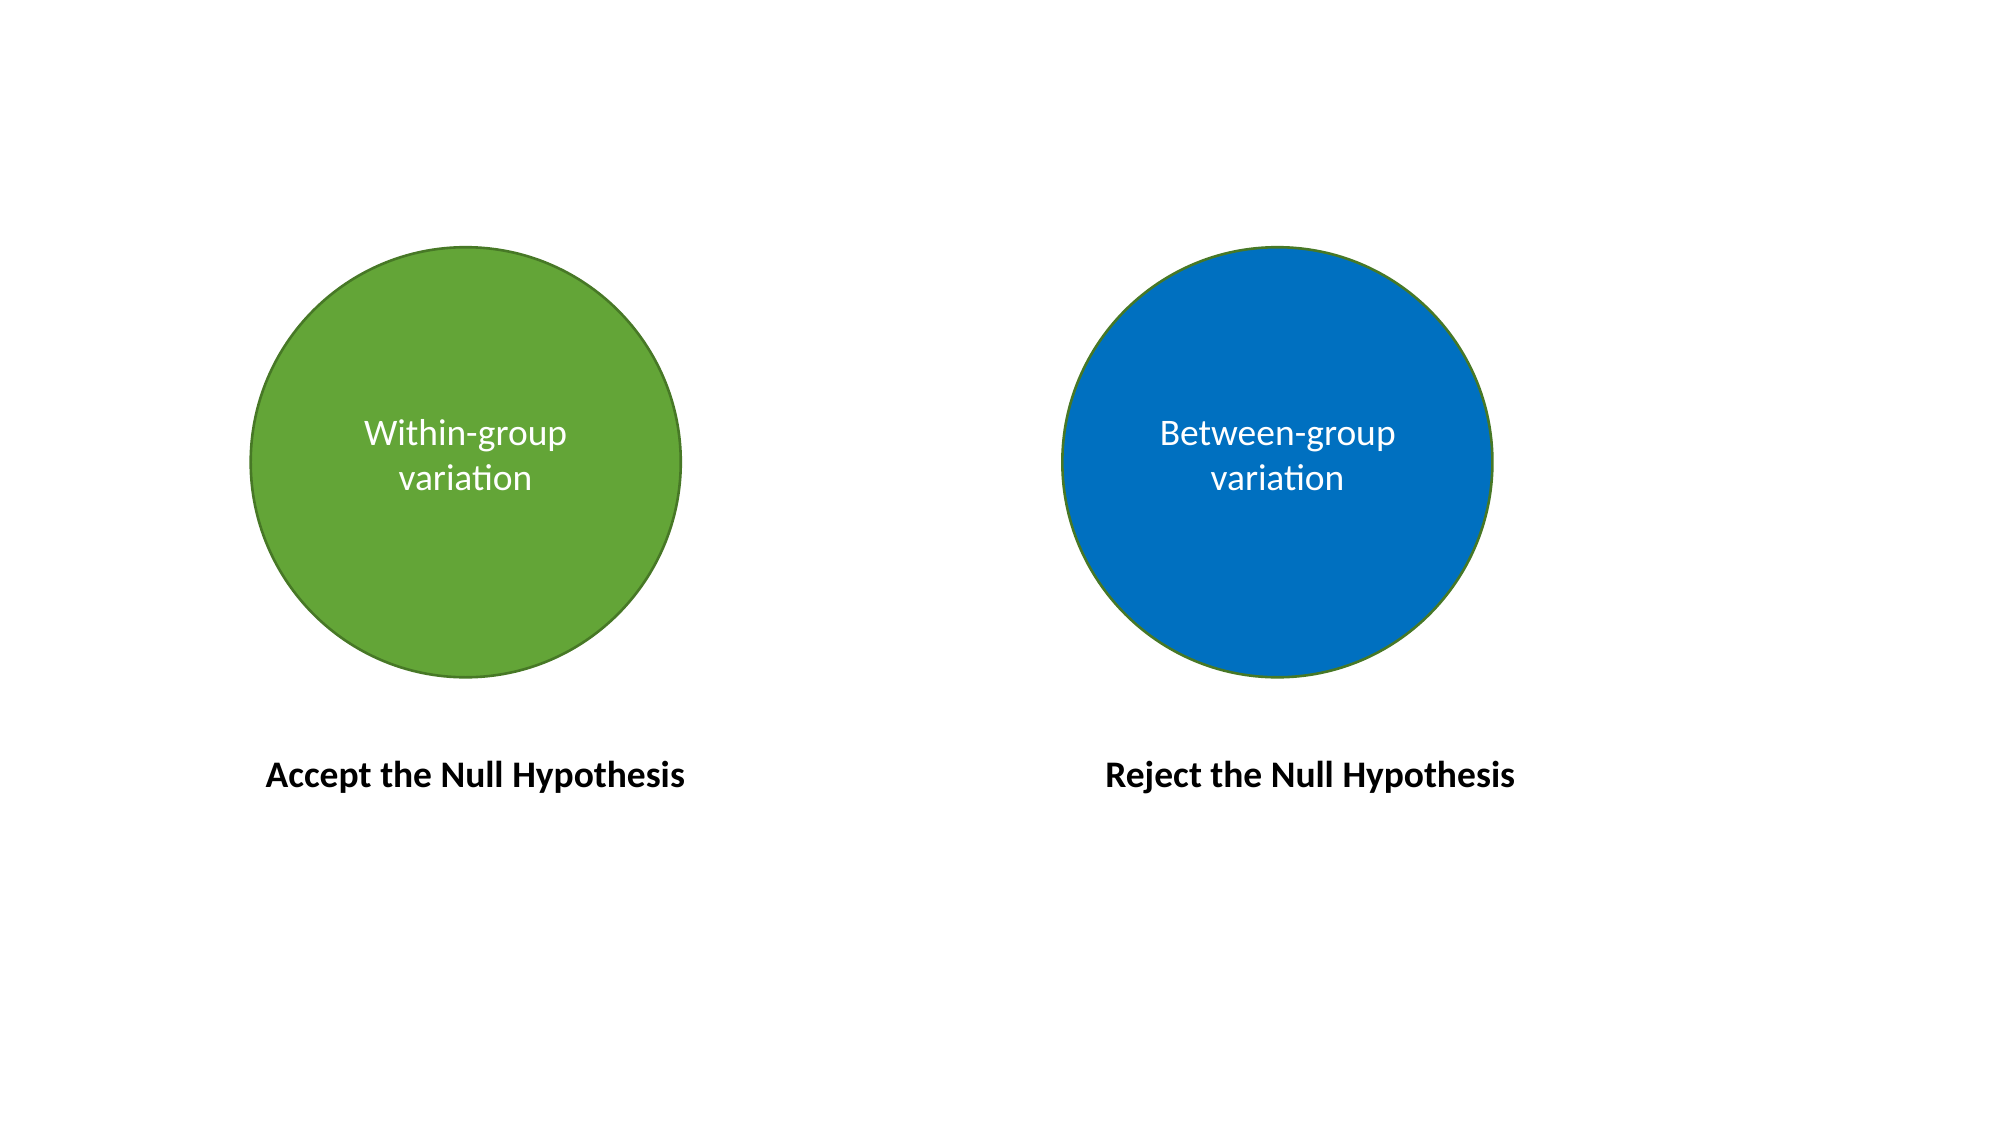

Within-group
Between-group
variation
variation
Accept the Null Hypothesis
Reject the Null Hypothesis